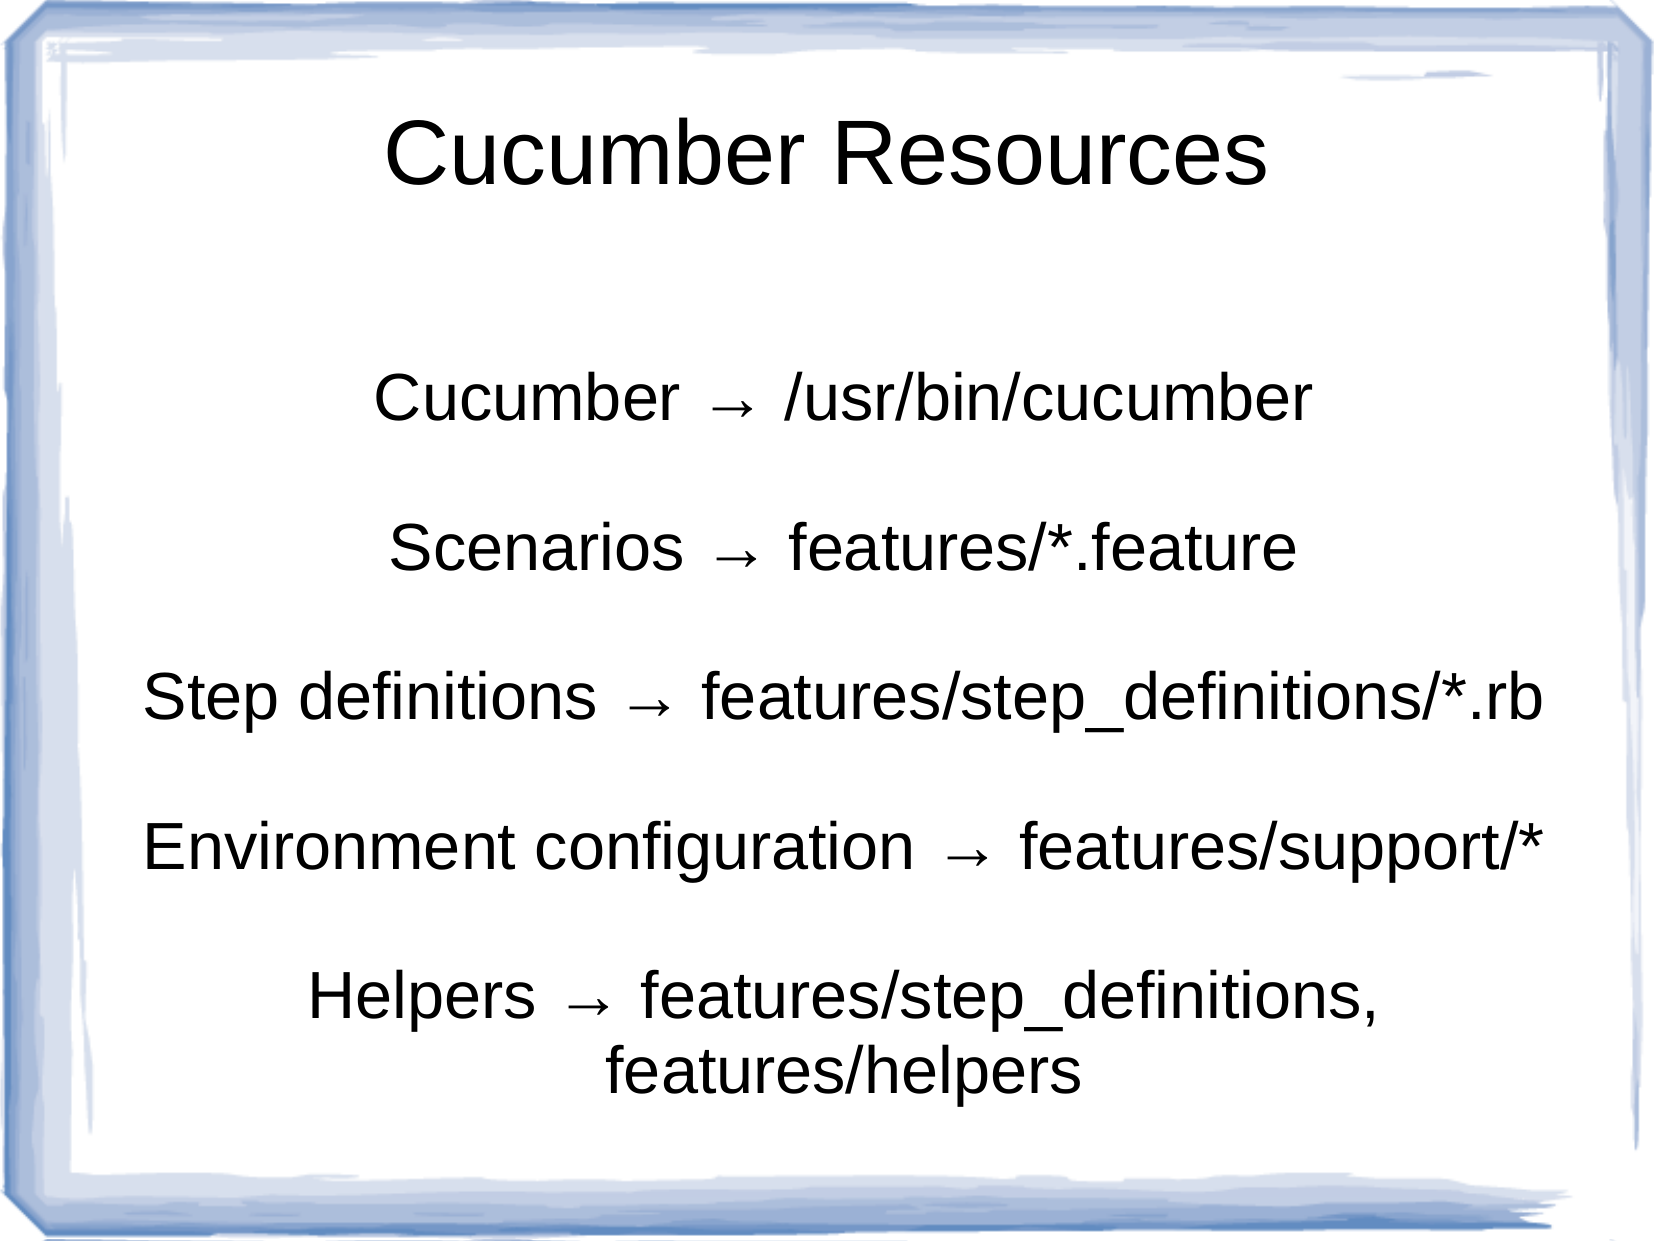

# Cucumber Resources
Cucumber → /usr/bin/cucumber
Scenarios → features/*.feature
Step definitions → features/step_definitions/*.rb
Environment configuration → features/support/*
Helpers → features/step_definitions, features/helpers